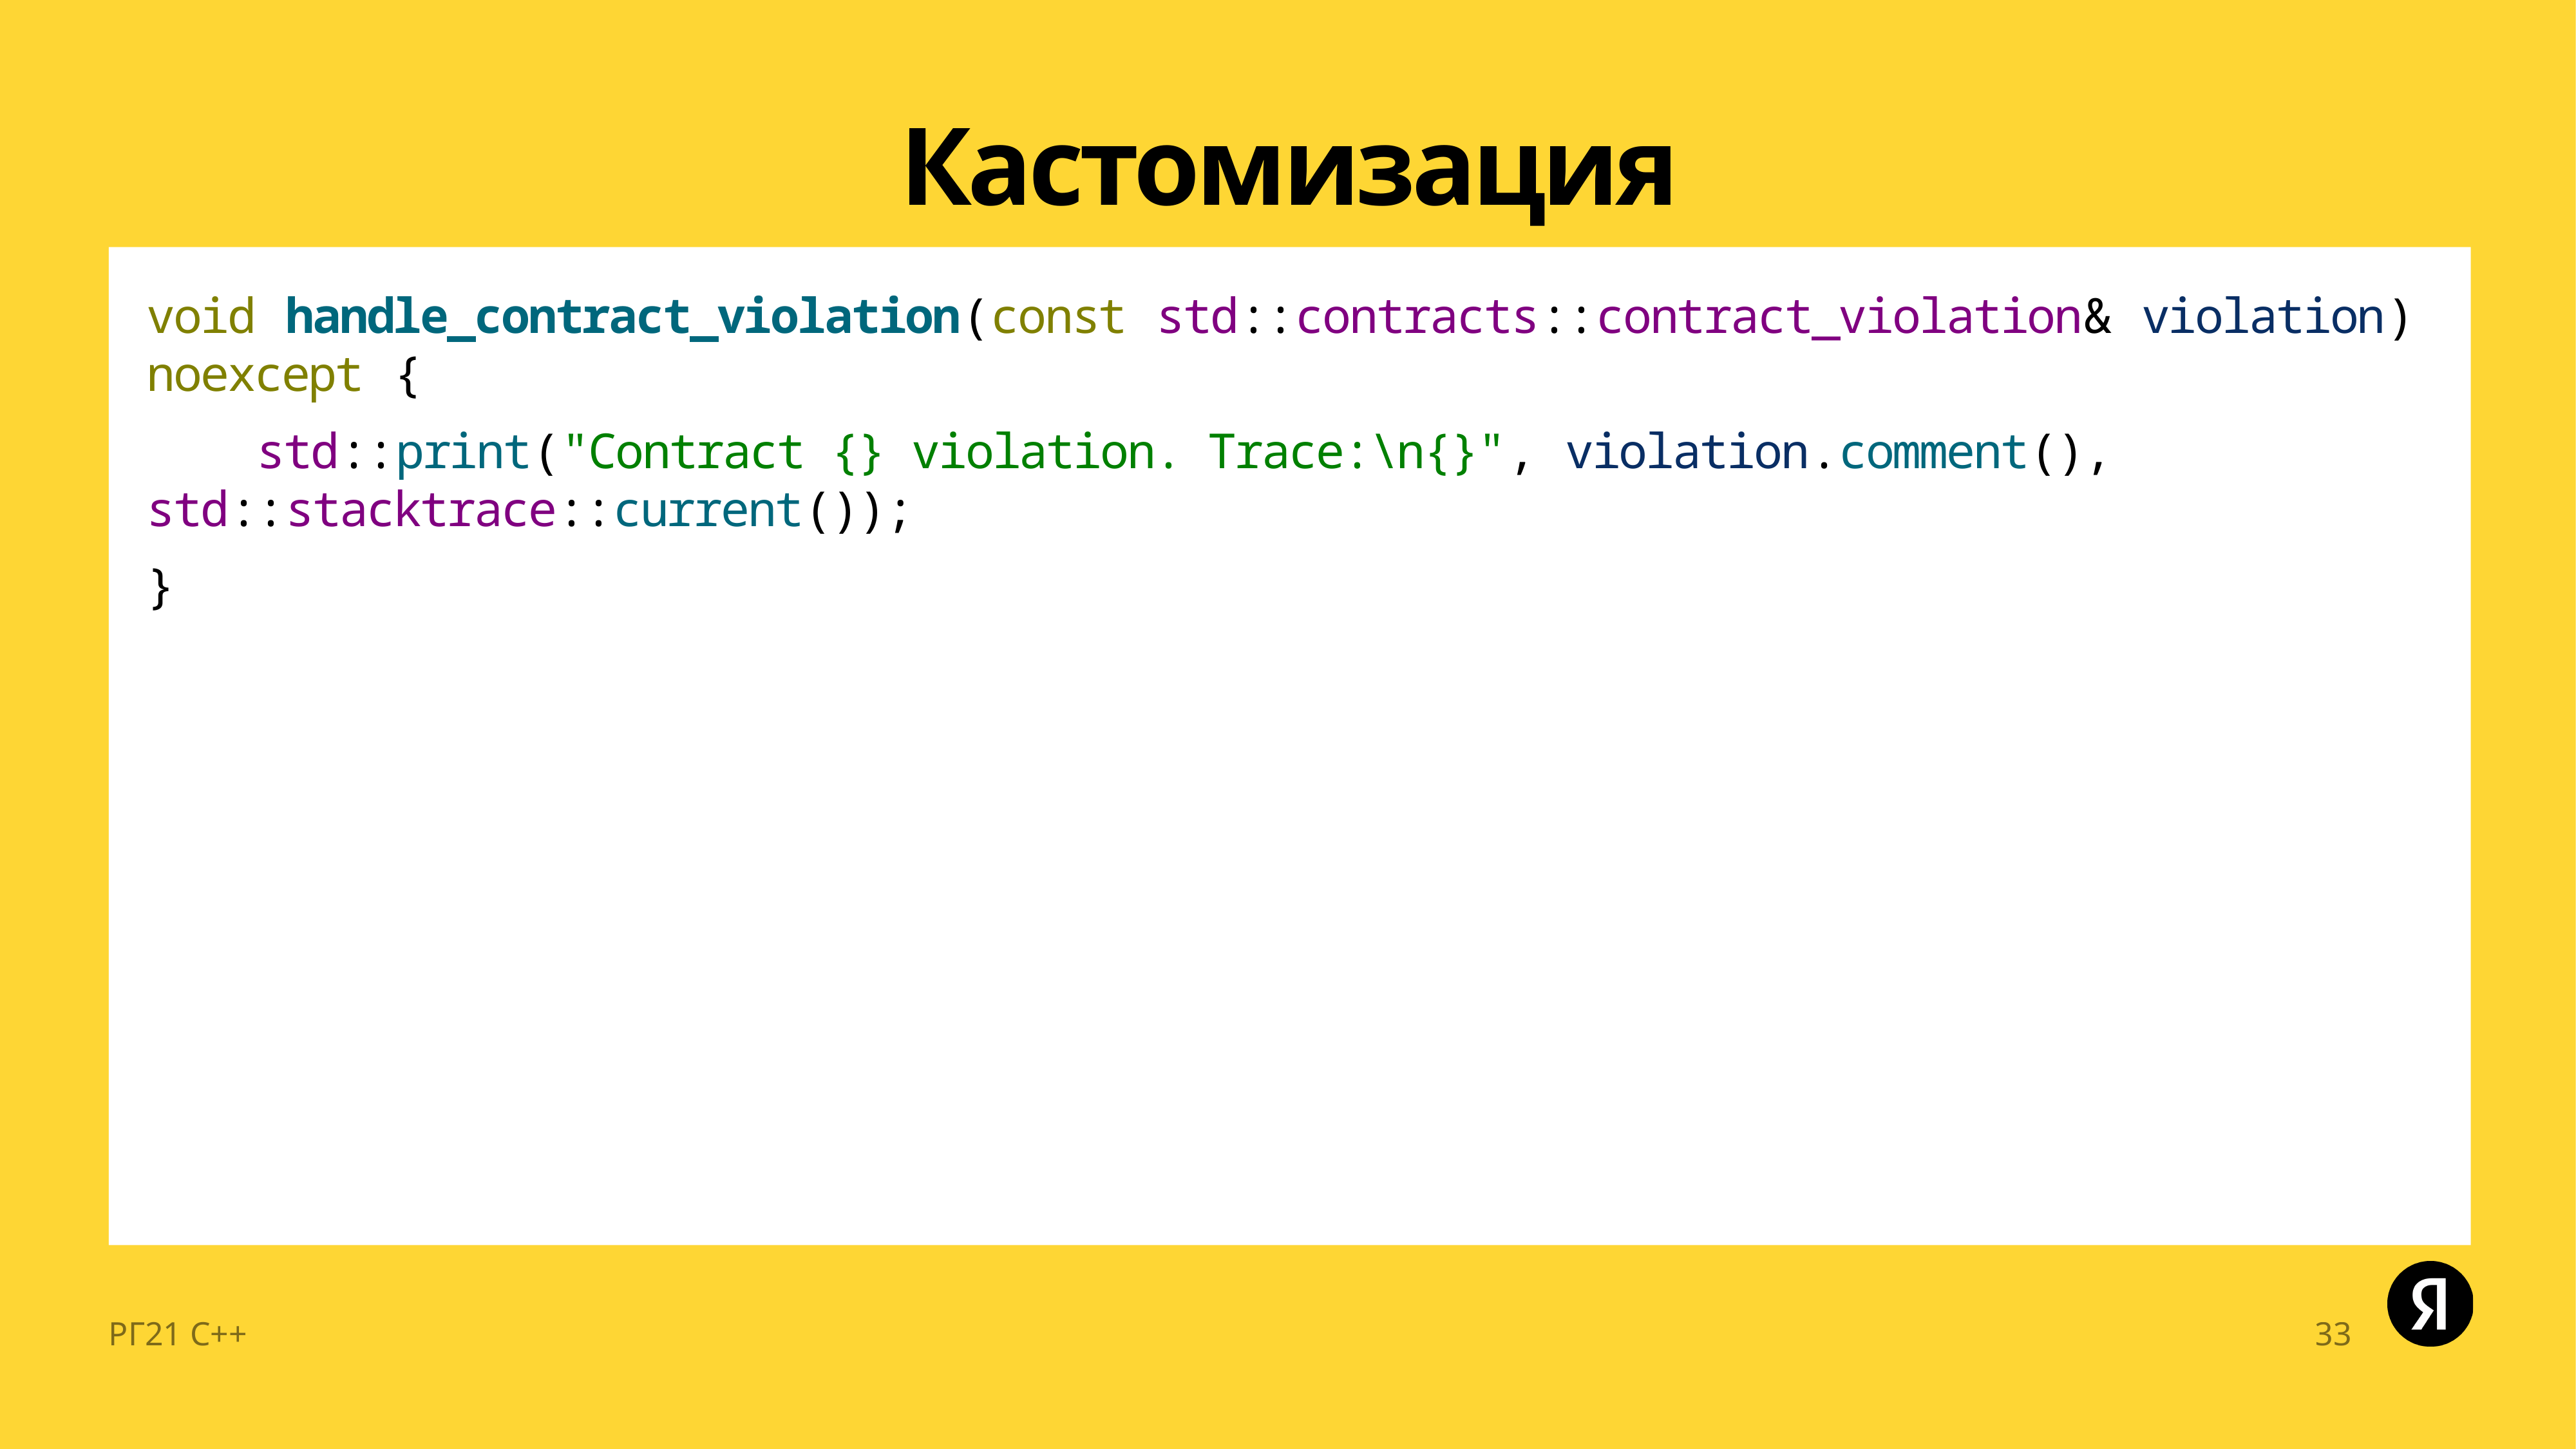

Кастомизация
# void handle_contract_violation(const std::contracts::contract_violation& violation) noexcept {
 std::print("Contract {} violation. Trace:\n{}", violation.comment(), std::stacktrace::current());
}
РГ21 C++
33